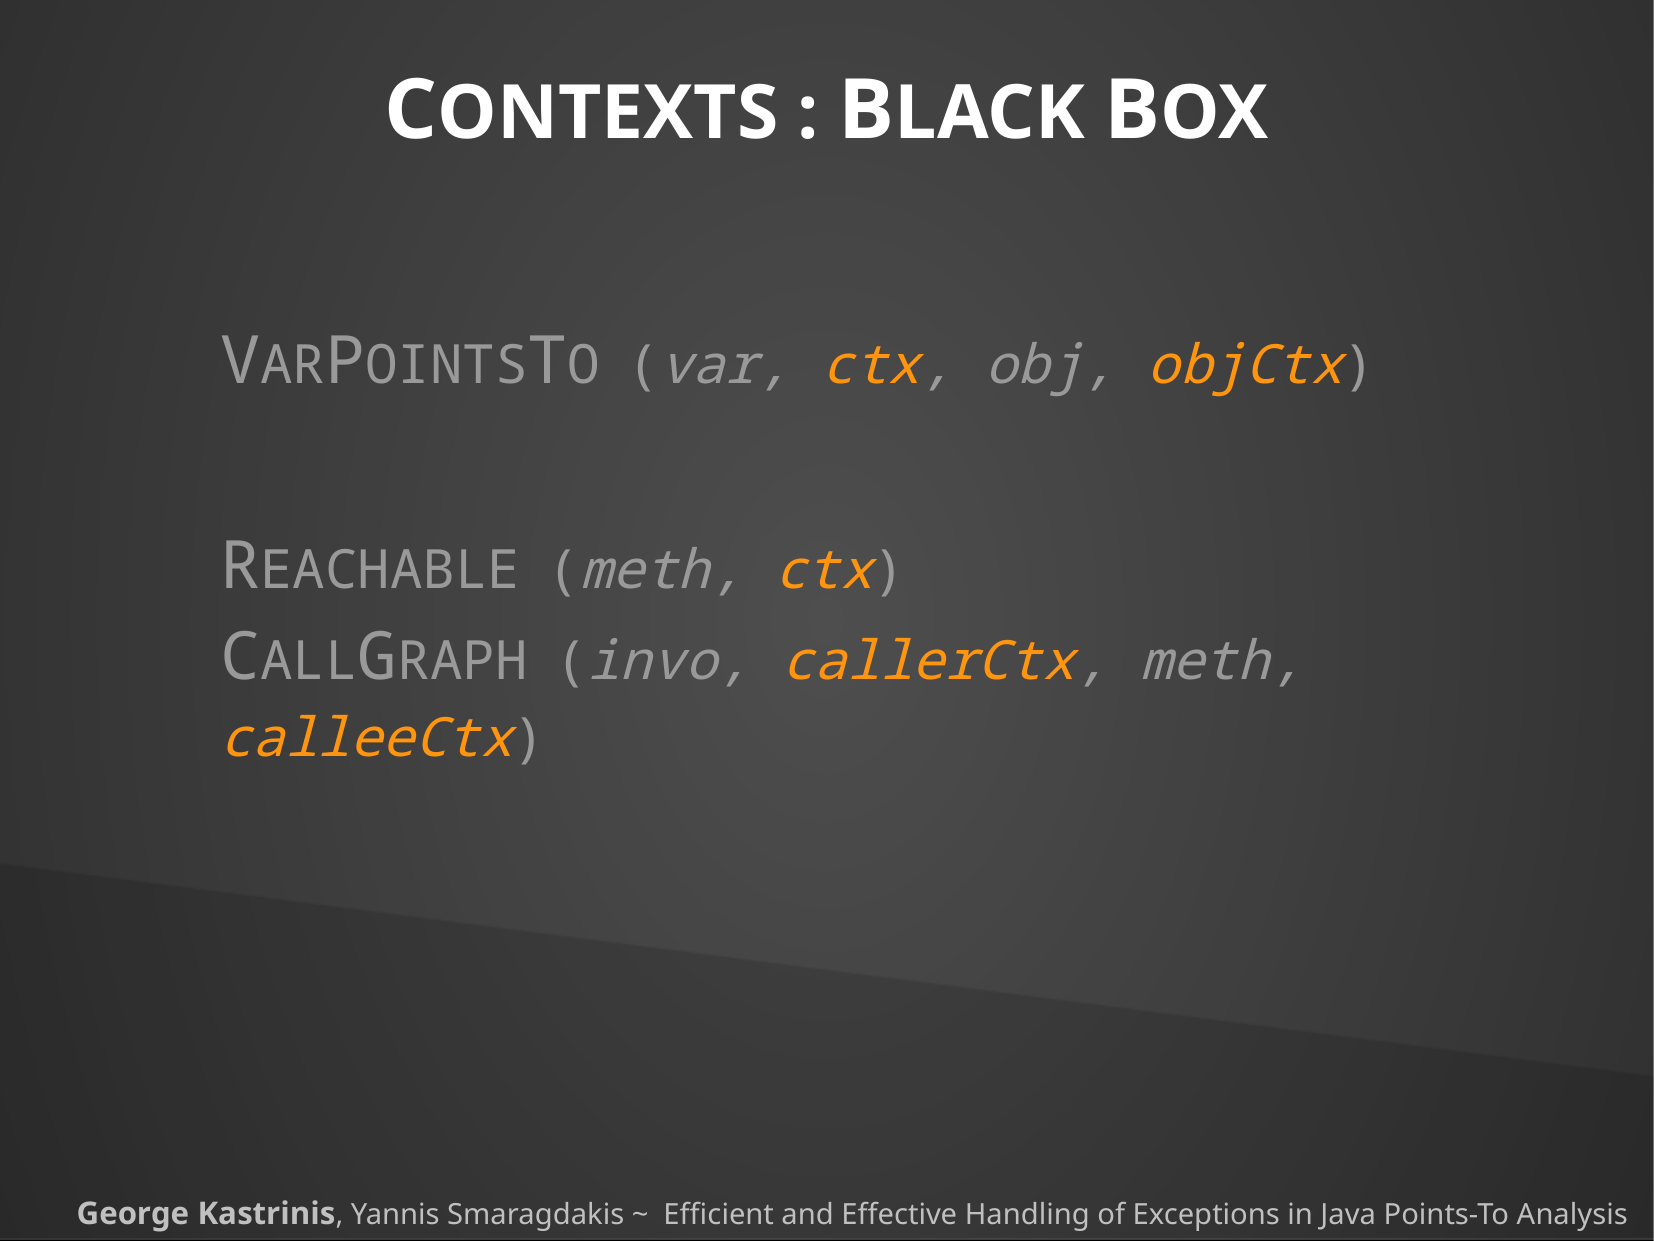

CONTEXTS : BLACK BOX
VARPOINTSTO (var, ctx, obj, objCtx)
REACHABLE (meth, ctx)
CALLGRAPH (invo, callerCtx, meth, calleeCtx)